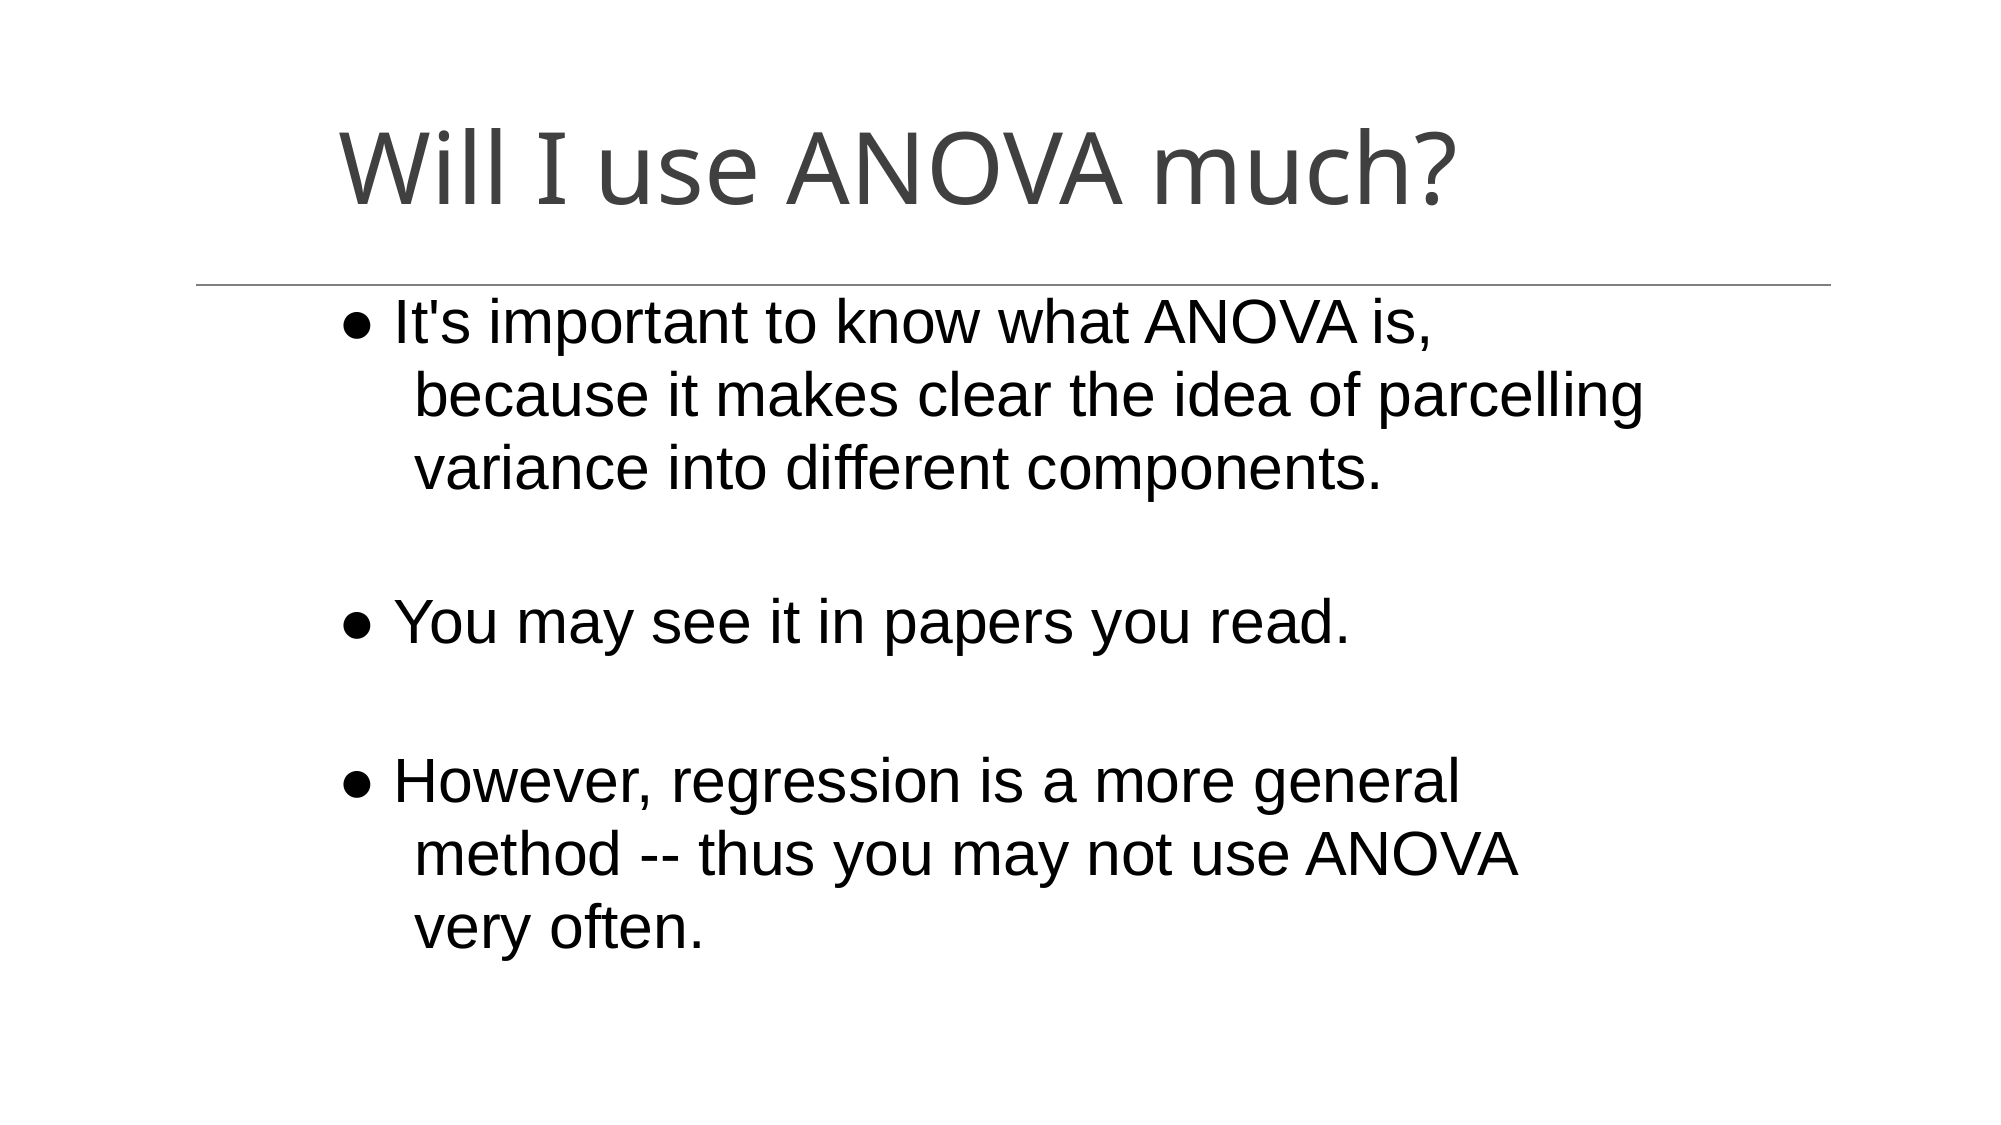

Will I use ANOVA much?
● It's important to know what ANOVA is,
because it makes clear the idea of parcelling
variance into different components.
● You may see it in papers you read.
● However, regression is a more general
method -- thus you may not use ANOVA
very often.